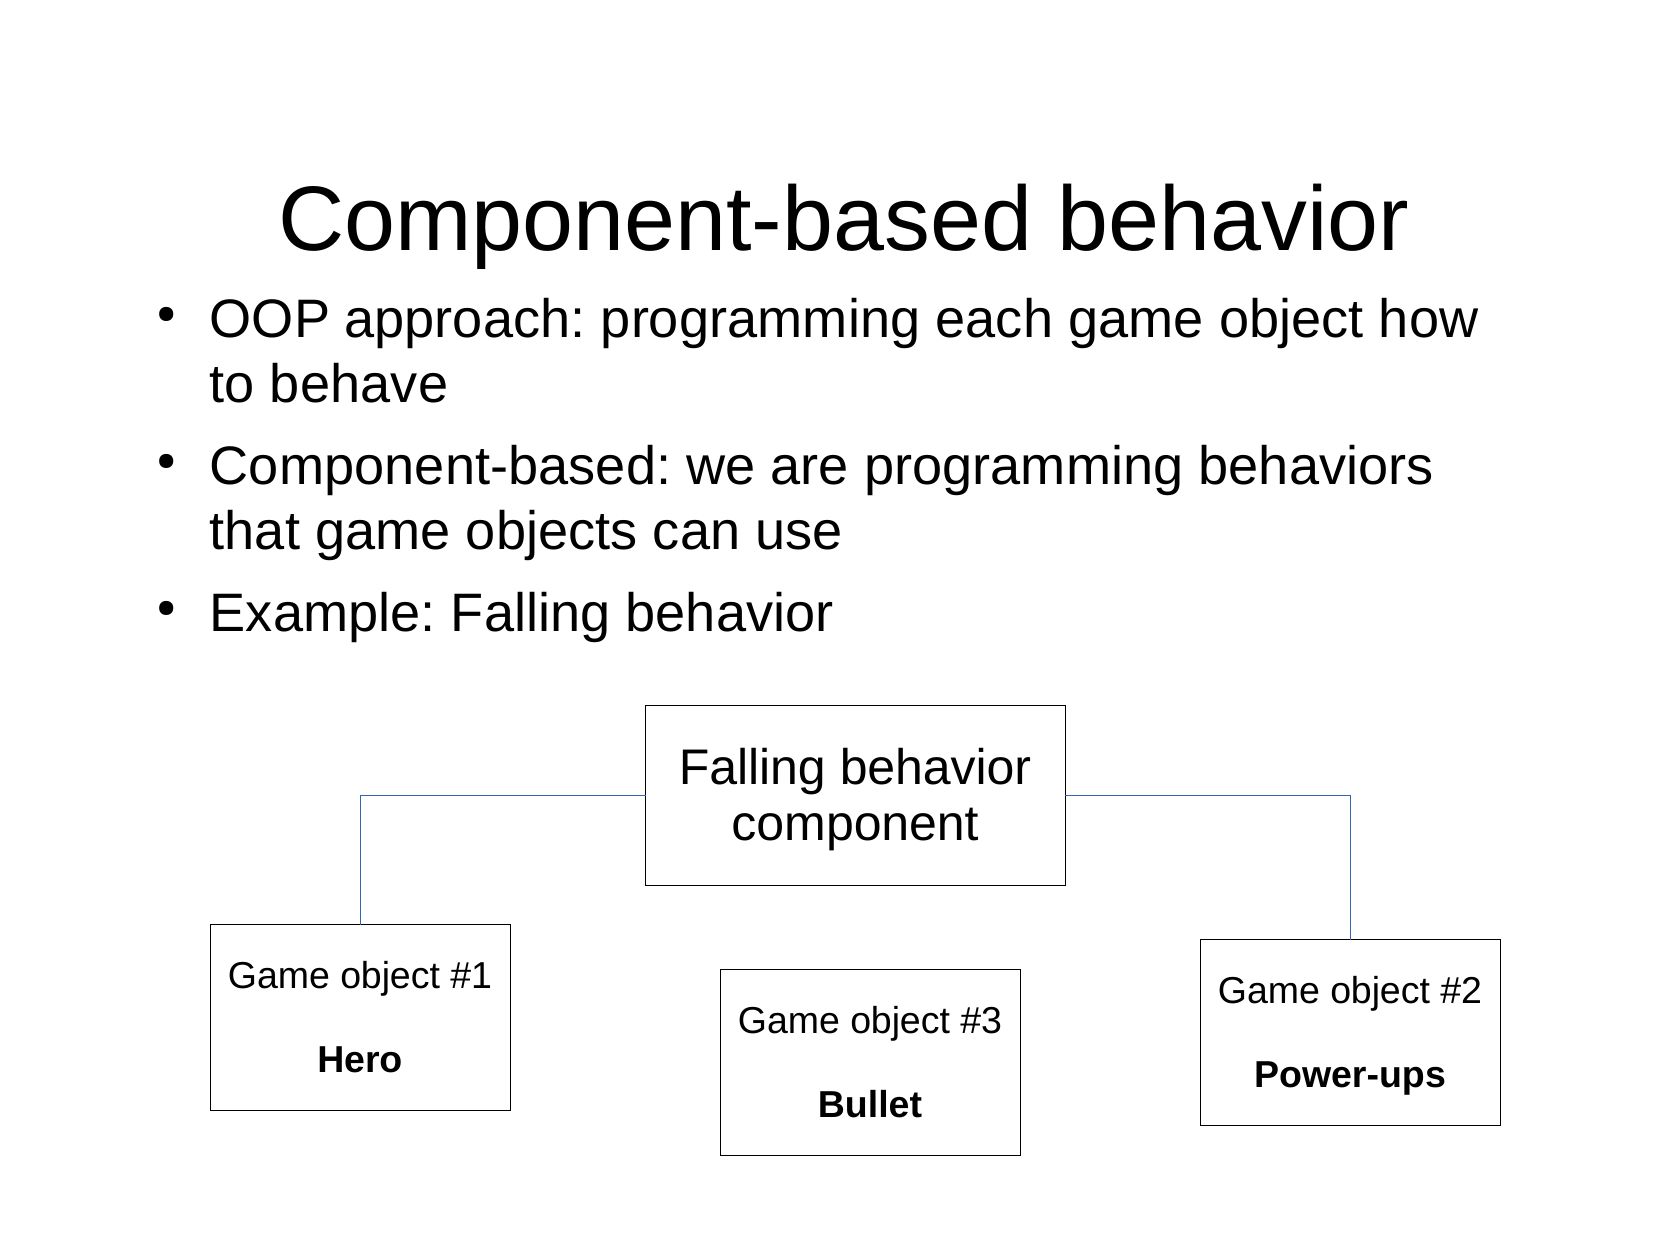

# Component-based behavior
OOP approach: programming each game object how to behave
Component-based: we are programming behaviors that game objects can use
Example: Falling behavior
Falling behavior
component
Game object #1
Hero
Game object #2
Power-ups
Game object #3
Bullet